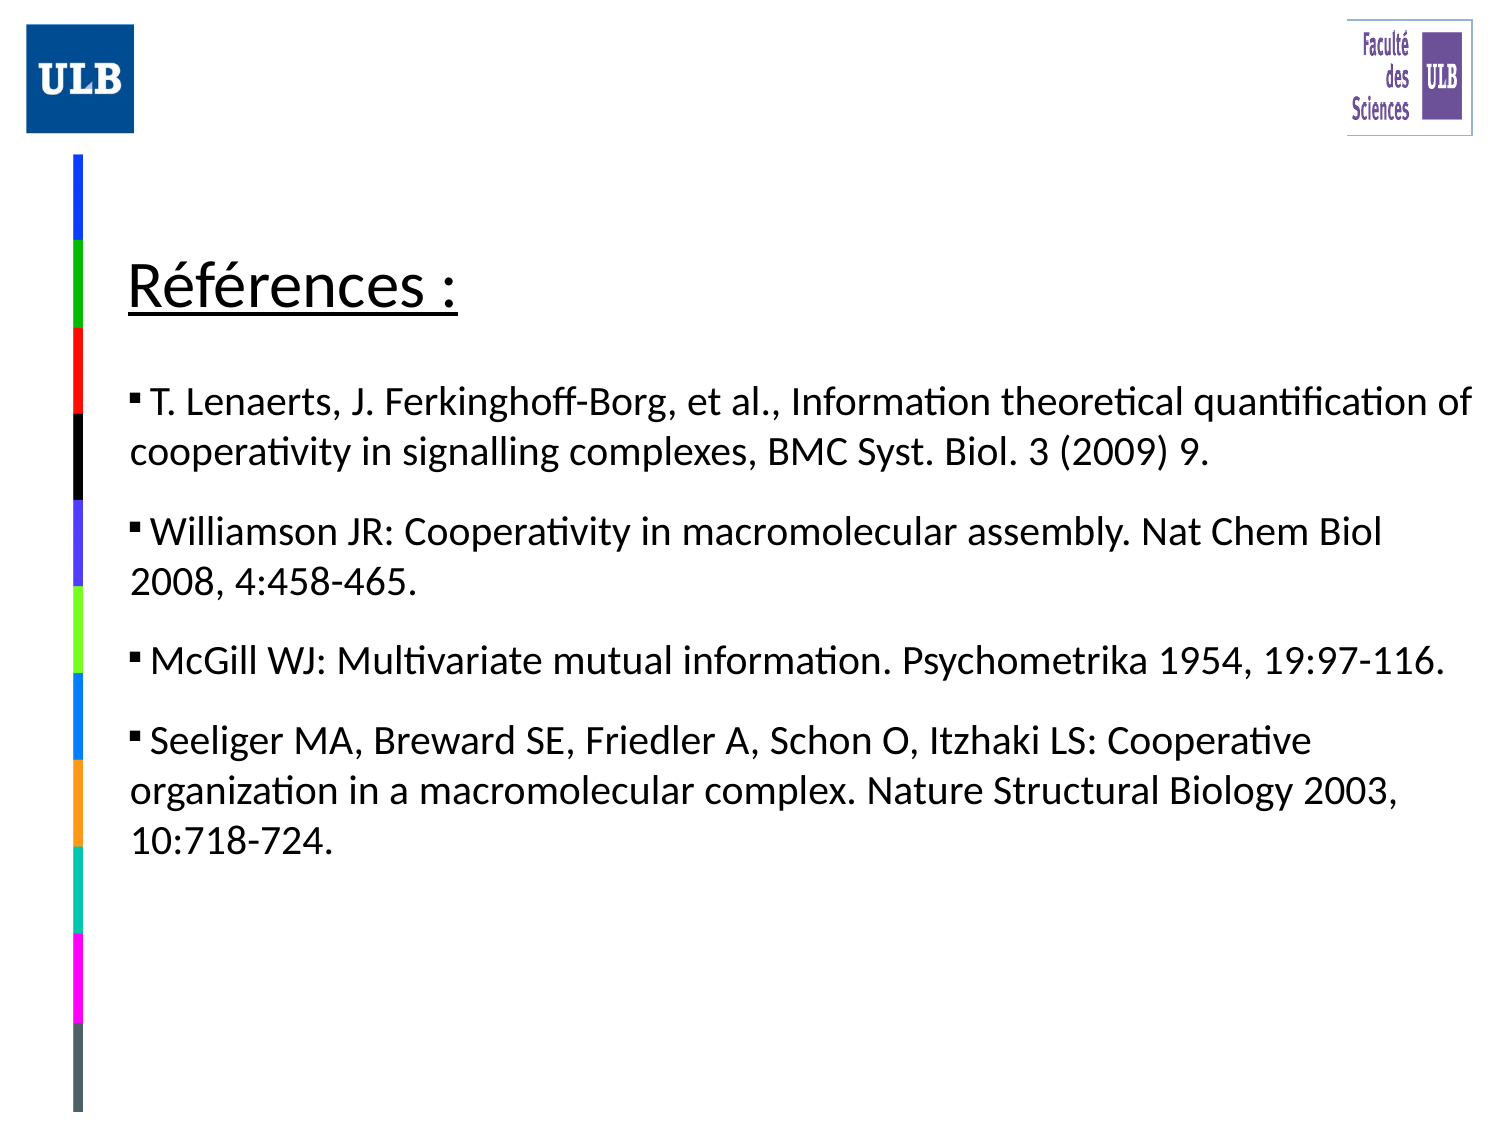

# Références :
 T. Lenaerts, J. Ferkinghoff-Borg, et al., Information theoretical quantification of cooperativity in signalling complexes, BMC Syst. Biol. 3 (2009) 9.
 Williamson JR: Cooperativity in macromolecular assembly. Nat Chem Biol 2008, 4:458-465.
 McGill WJ: Multivariate mutual information. Psychometrika 1954, 19:97-116.
 Seeliger MA, Breward SE, Friedler A, Schon O, Itzhaki LS: Cooperative organization in a macromolecular complex. Nature Structural Biology 2003, 10:718-724.